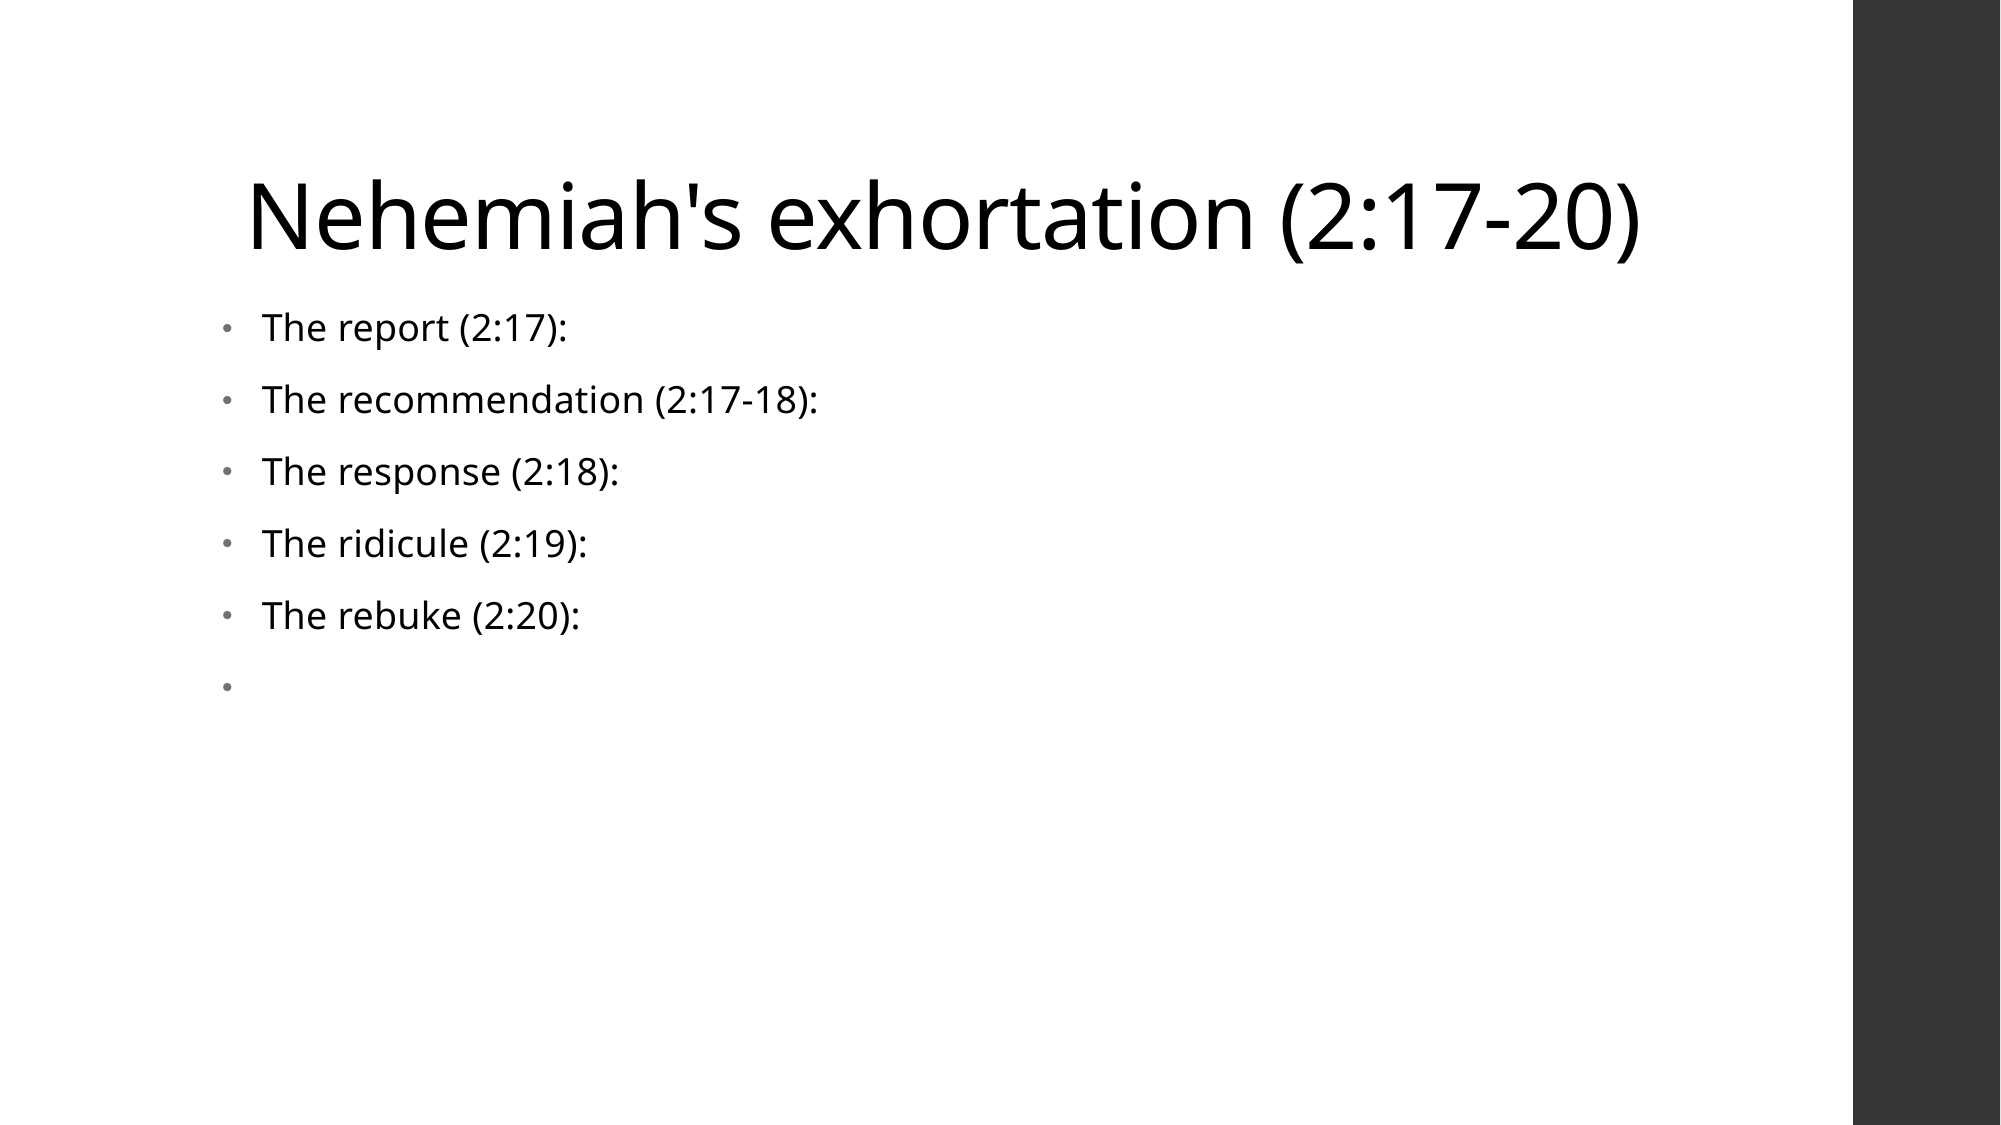

# Nehemiah's exhortation (2:17-20)
 The report (2:17):
 The recommendation (2:17-18):
 The response (2:18):
 The ridicule (2:19):
 The rebuke (2:20):